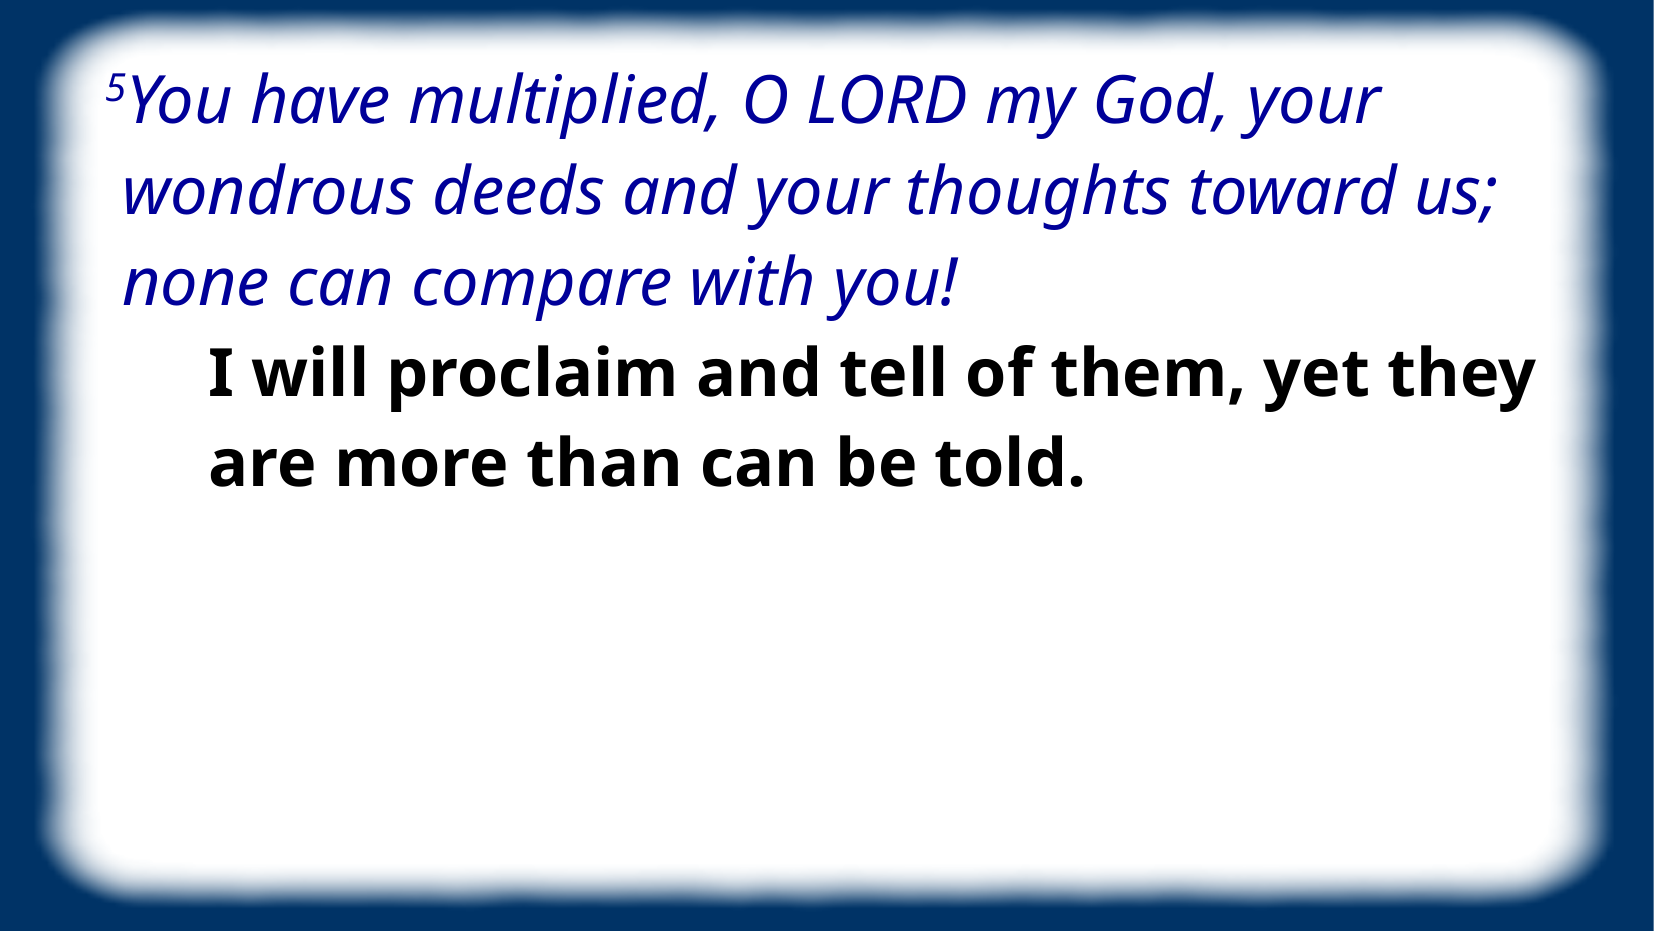

5You have multiplied, O LORD my God, your
 wondrous deeds and your thoughts toward us;
 none can compare with you!
 I will proclaim and tell of them, yet they
 are more than can be told.